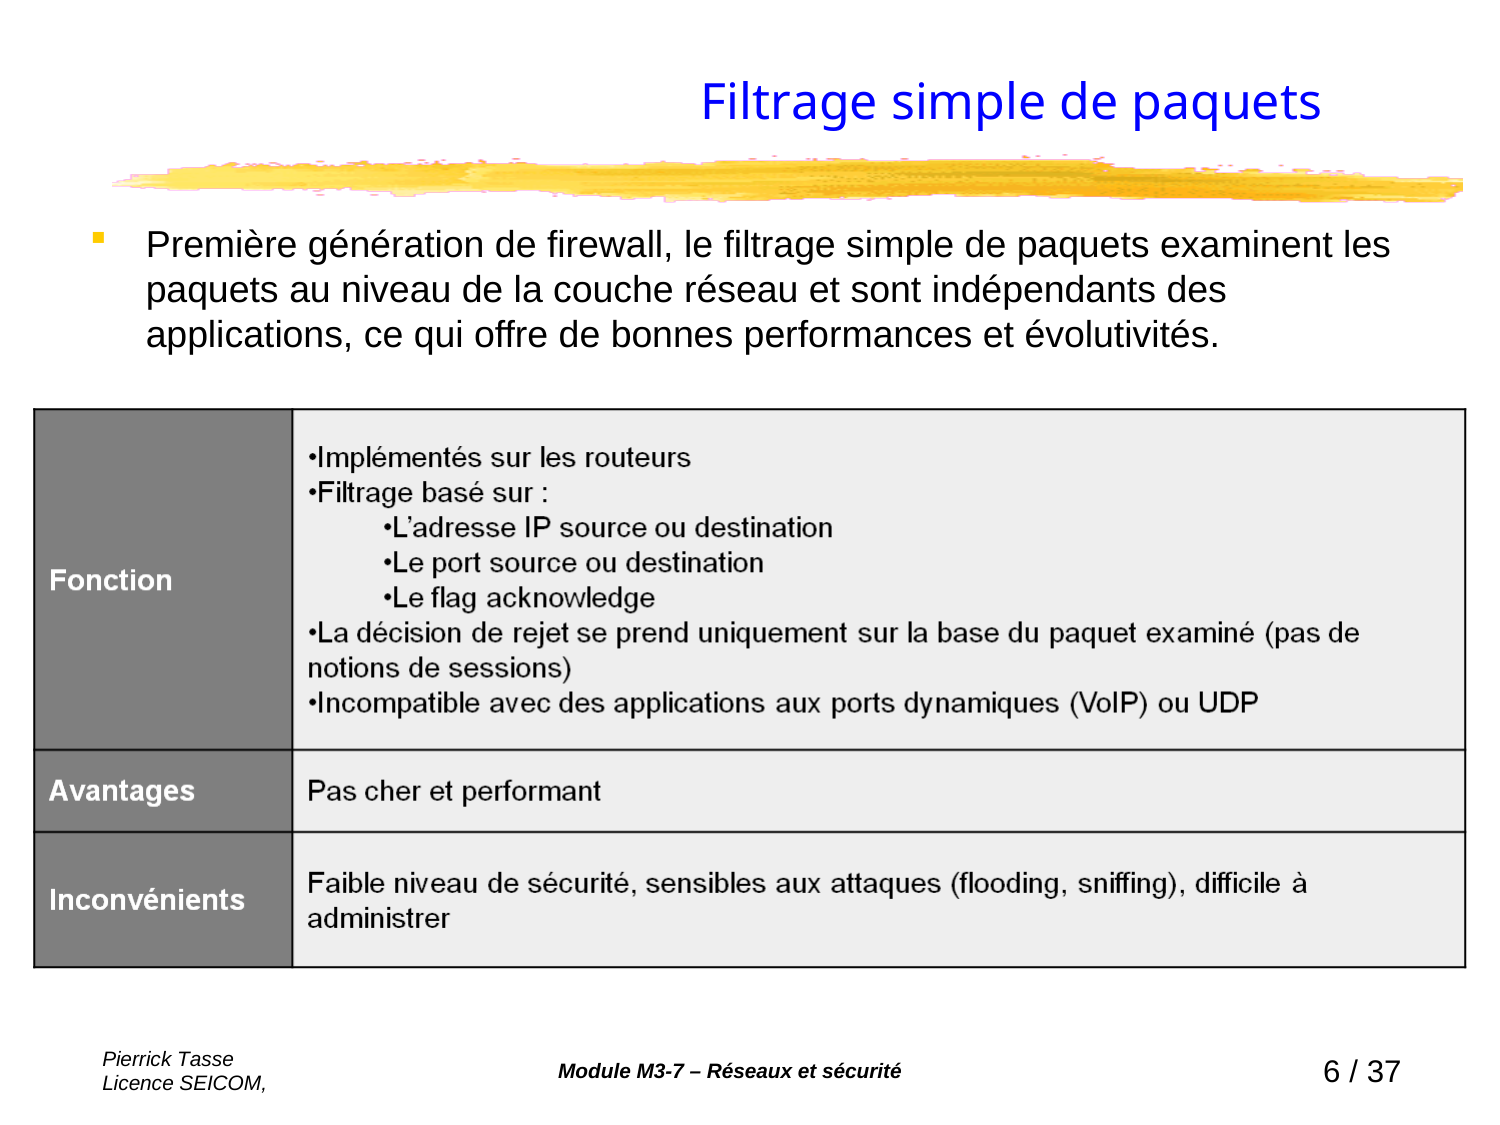

# Filtrage simple de paquets
Première génération de firewall, le filtrage simple de paquets examinent les paquets au niveau de la couche réseau et sont indépendants des applications, ce qui offre de bonnes performances et évolutivités.
6